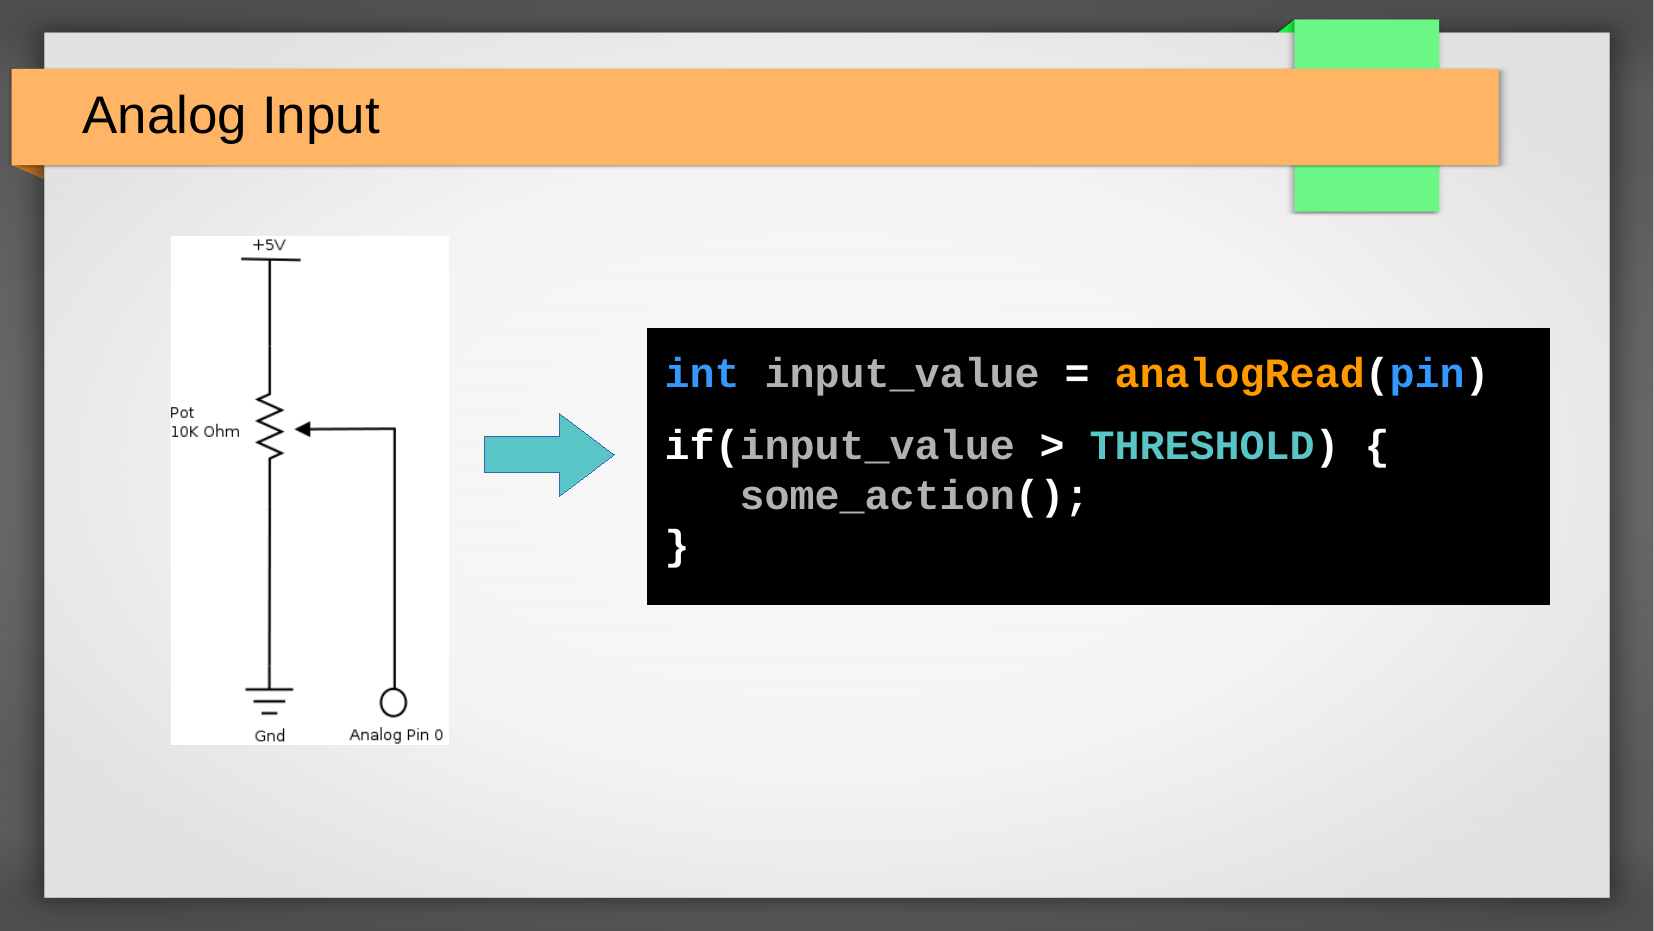

# Analog Input
int input_value = analogRead(pin)
if(input_value > THRESHOLD) {
 some_action();
}